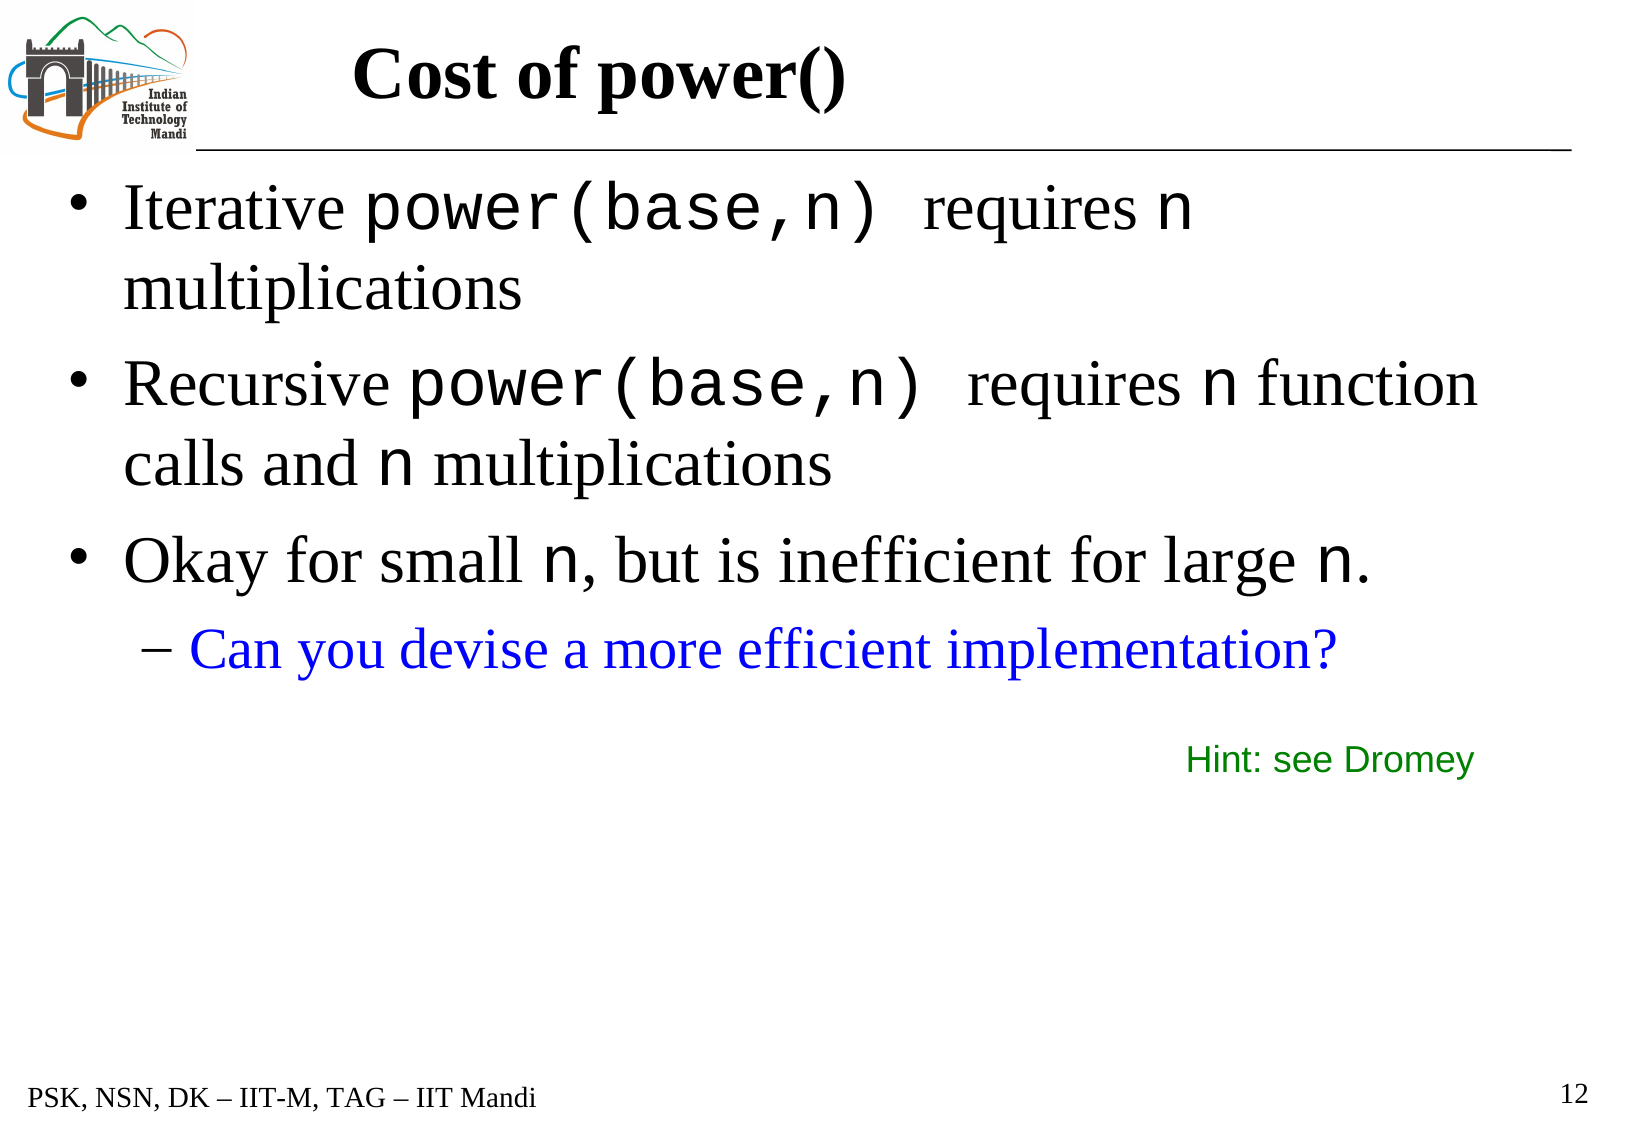

# Cost of power()
Iterative power(base,n) requires n multiplications
Recursive power(base,n) requires n function calls and n multiplications
Okay for small n, but is inefficient for large n.
Can you devise a more efficient implementation?
Hint: see Dromey